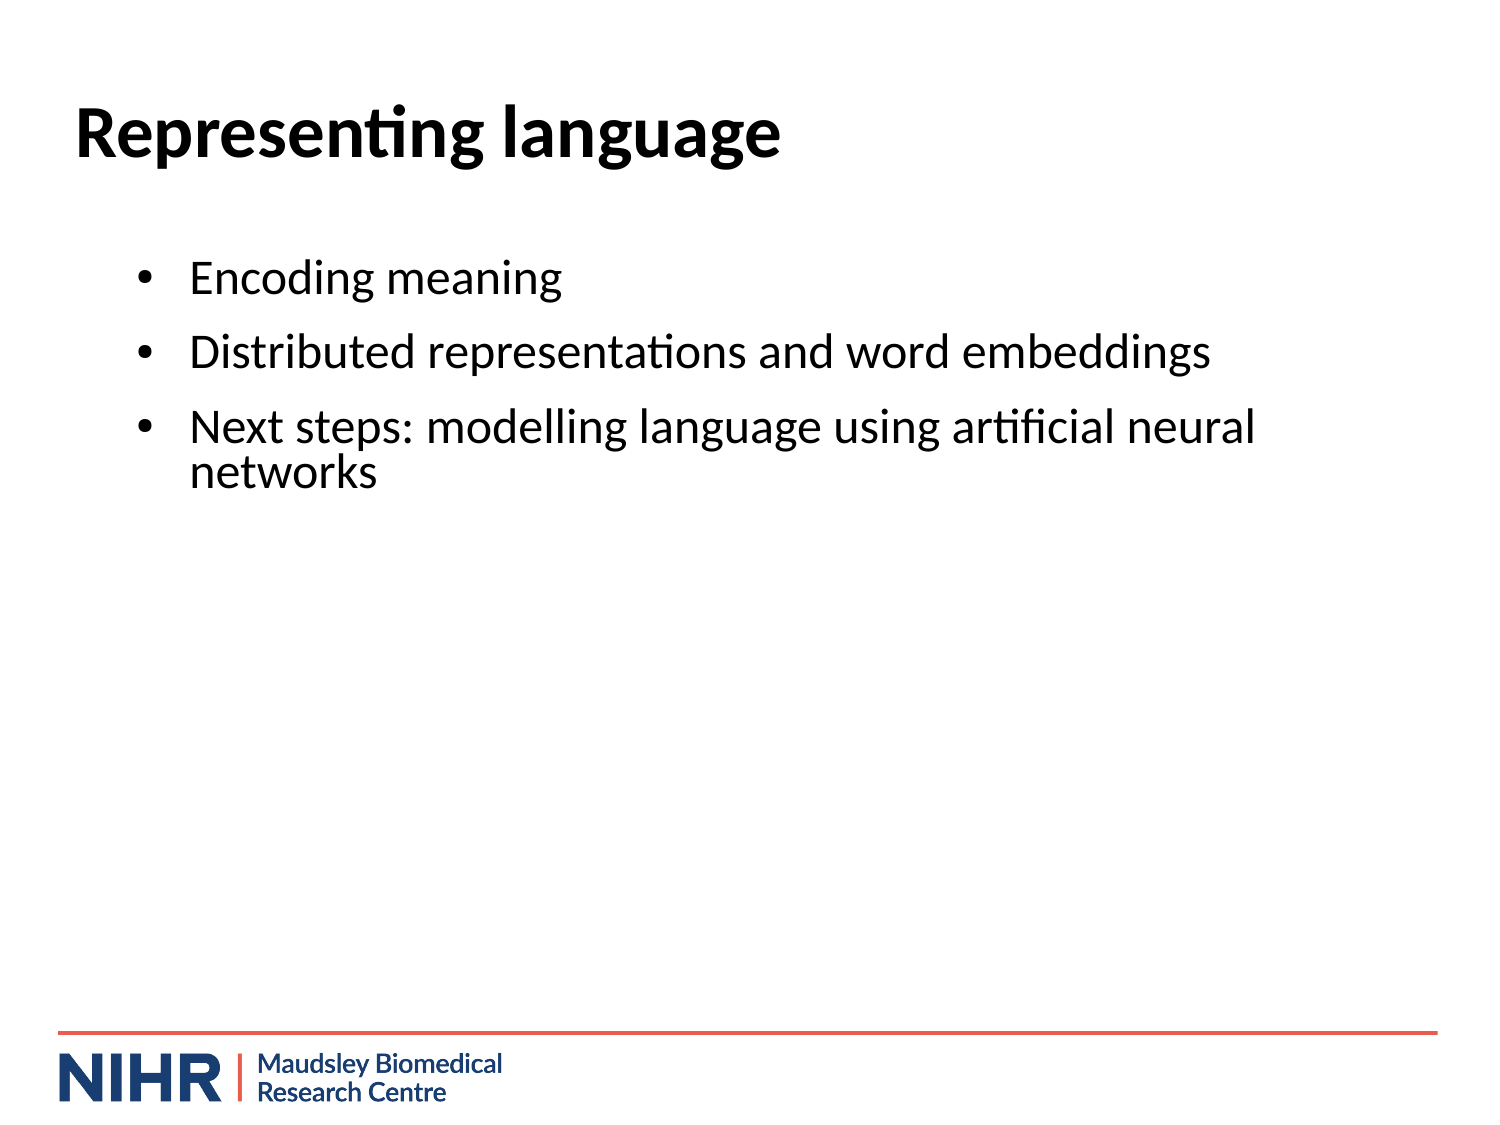

# Representing language
Encoding meaning
Distributed representations and word embeddings
Next steps: modelling language using artificial neural networks